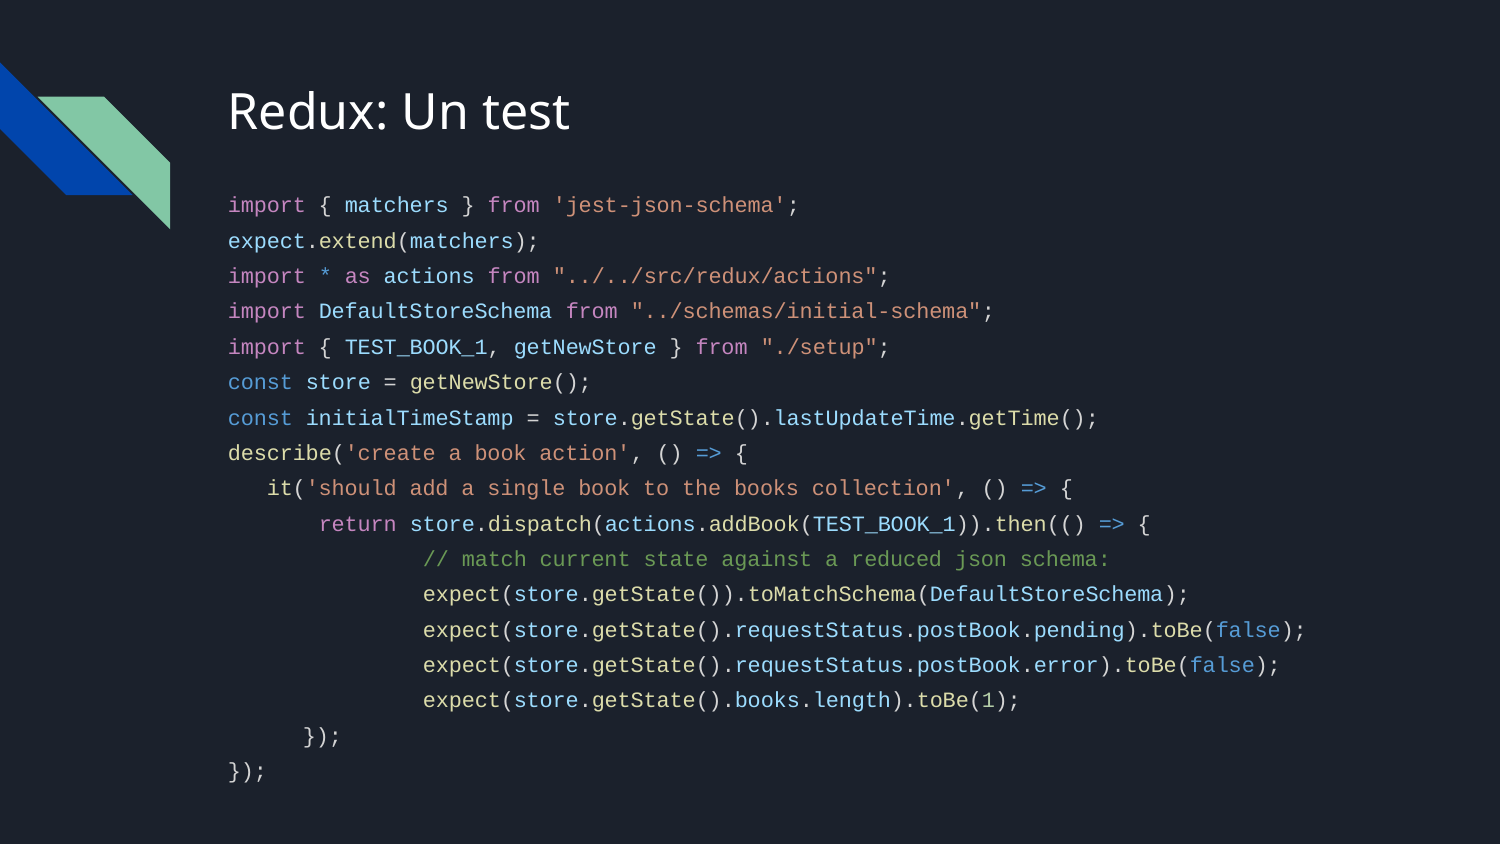

# Redux: Un test
import { matchers } from 'jest-json-schema';
expect.extend(matchers);
import * as actions from "../../src/redux/actions";
import DefaultStoreSchema from "../schemas/initial-schema";
import { TEST_BOOK_1, getNewStore } from "./setup";
const store = getNewStore();
const initialTimeStamp = store.getState().lastUpdateTime.getTime();
describe('create a book action', () => {
 it('should add a single book to the books collection', () => {
 return store.dispatch(actions.addBook(TEST_BOOK_1)).then(() => {
 // match current state against a reduced json schema:
 expect(store.getState()).toMatchSchema(DefaultStoreSchema);
 expect(store.getState().requestStatus.postBook.pending).toBe(false);
 expect(store.getState().requestStatus.postBook.error).toBe(false);
 expect(store.getState().books.length).toBe(1);
});
});